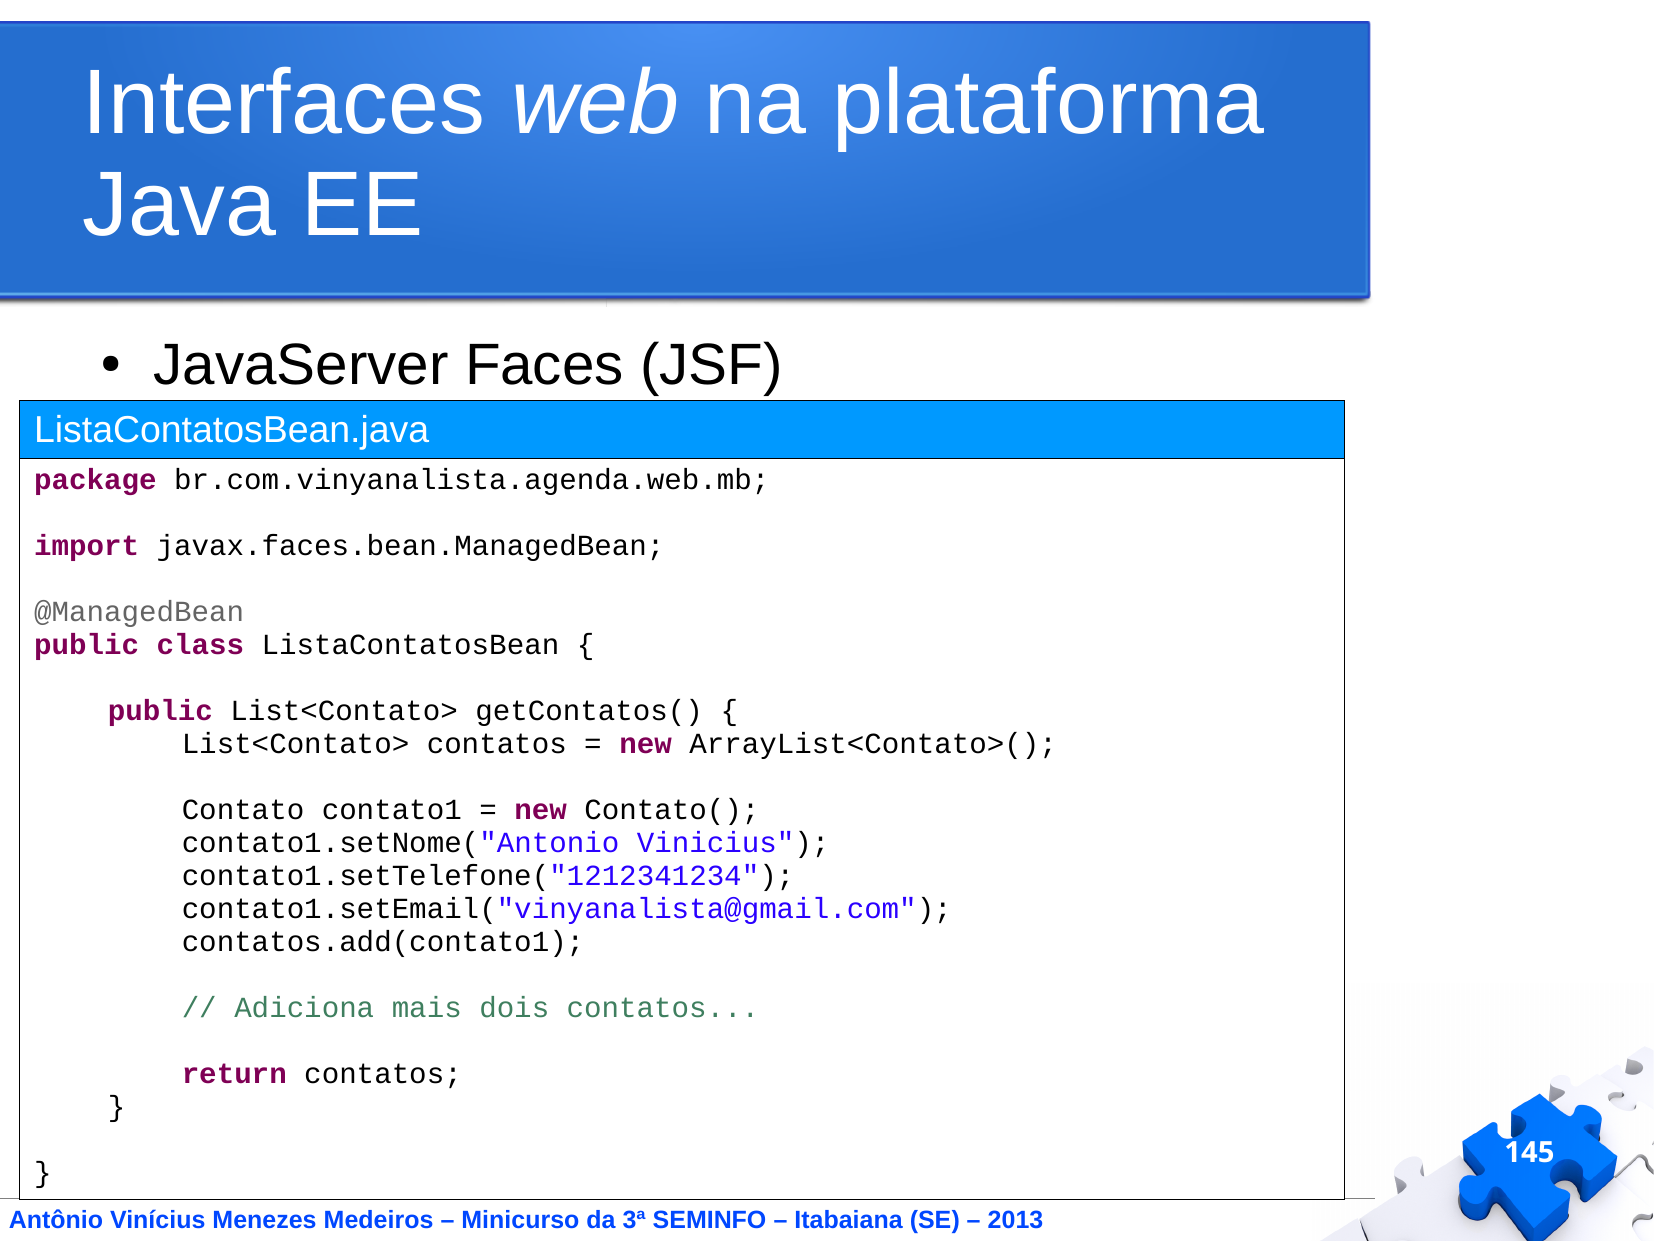

# Interfaces web na plataforma Java EE
JavaServer Faces (JSF)
| ListaContatosBean.java |
| --- |
| package br.com.vinyanalista.agenda.web.mb; import javax.faces.bean.ManagedBean; @ManagedBean public class ListaContatosBean { public List<Contato> getContatos() { List<Contato> contatos = new ArrayList<Contato>(); Contato contato1 = new Contato(); contato1.setNome("Antonio Vinicius"); contato1.setTelefone("1212341234"); contato1.setEmail("vinyanalista@gmail.com"); contatos.add(contato1); // Adiciona mais dois contatos... return contatos; } } |
145